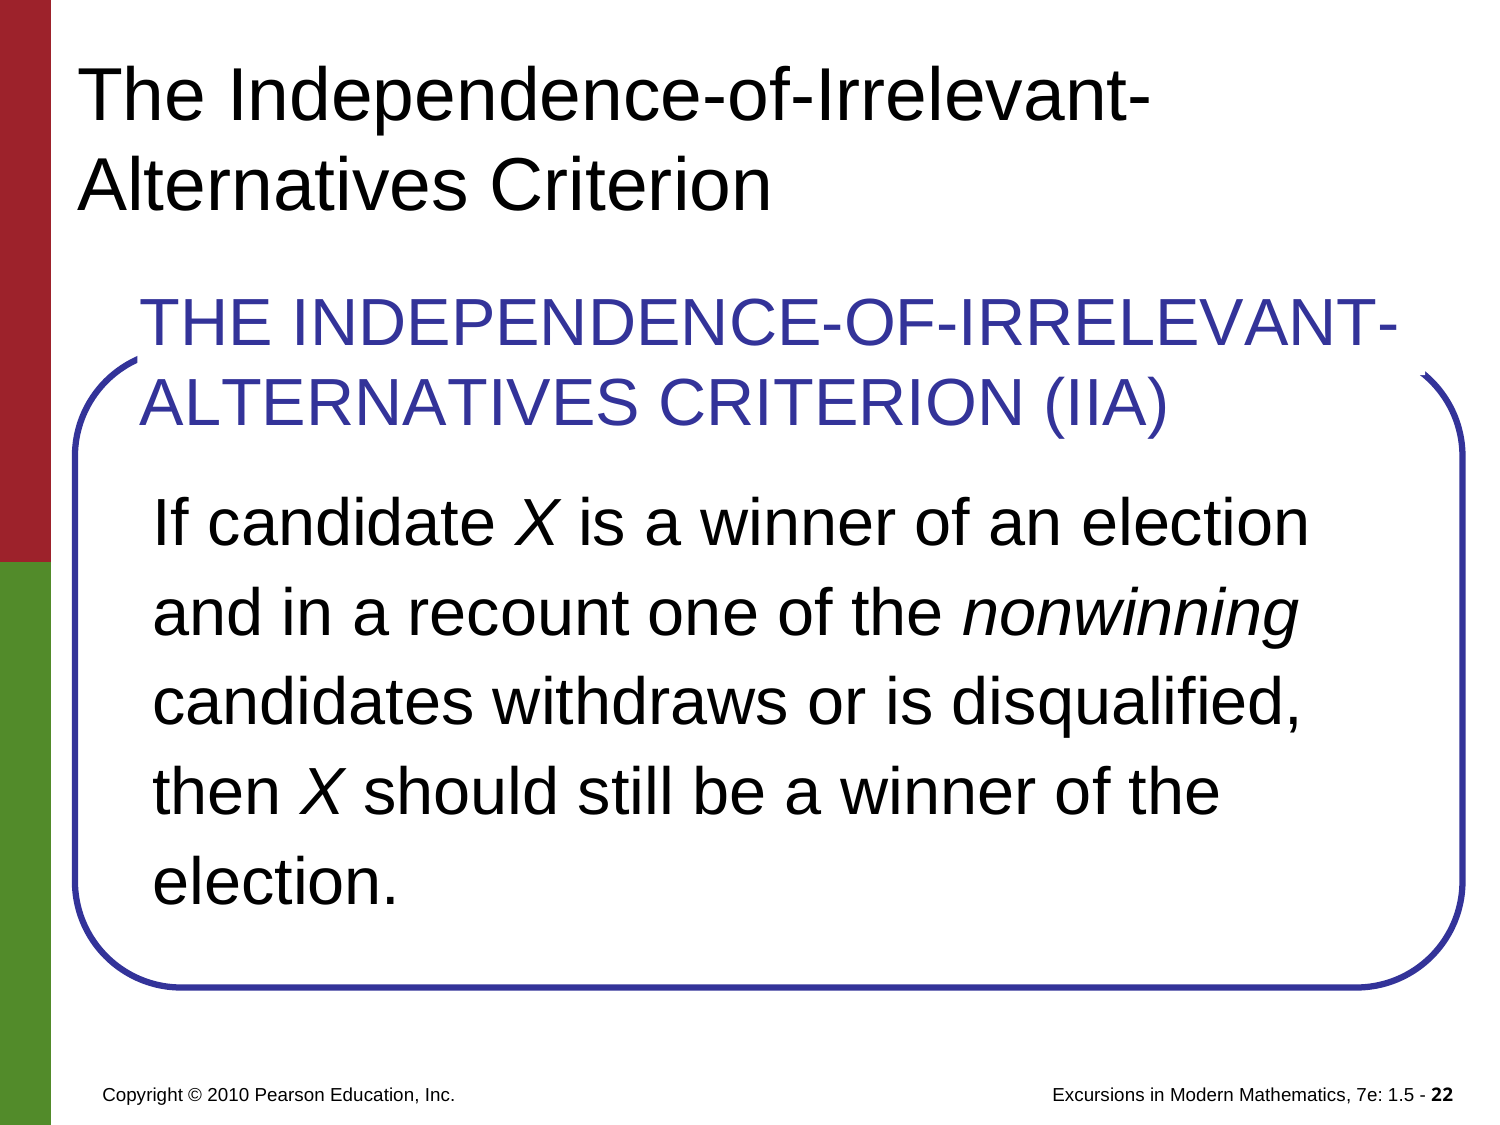

The Independence-of-Irrelevant-Alternatives Criterion
THE INDEPENDENCE-OF-IRRELEVANT-ALTERNATIVES CRITERION (IIA)
# If candidate X is a winner of an election and in a recount one of the nonwinning candidates withdraws or is disqualified, then X should still be a winner of the election.